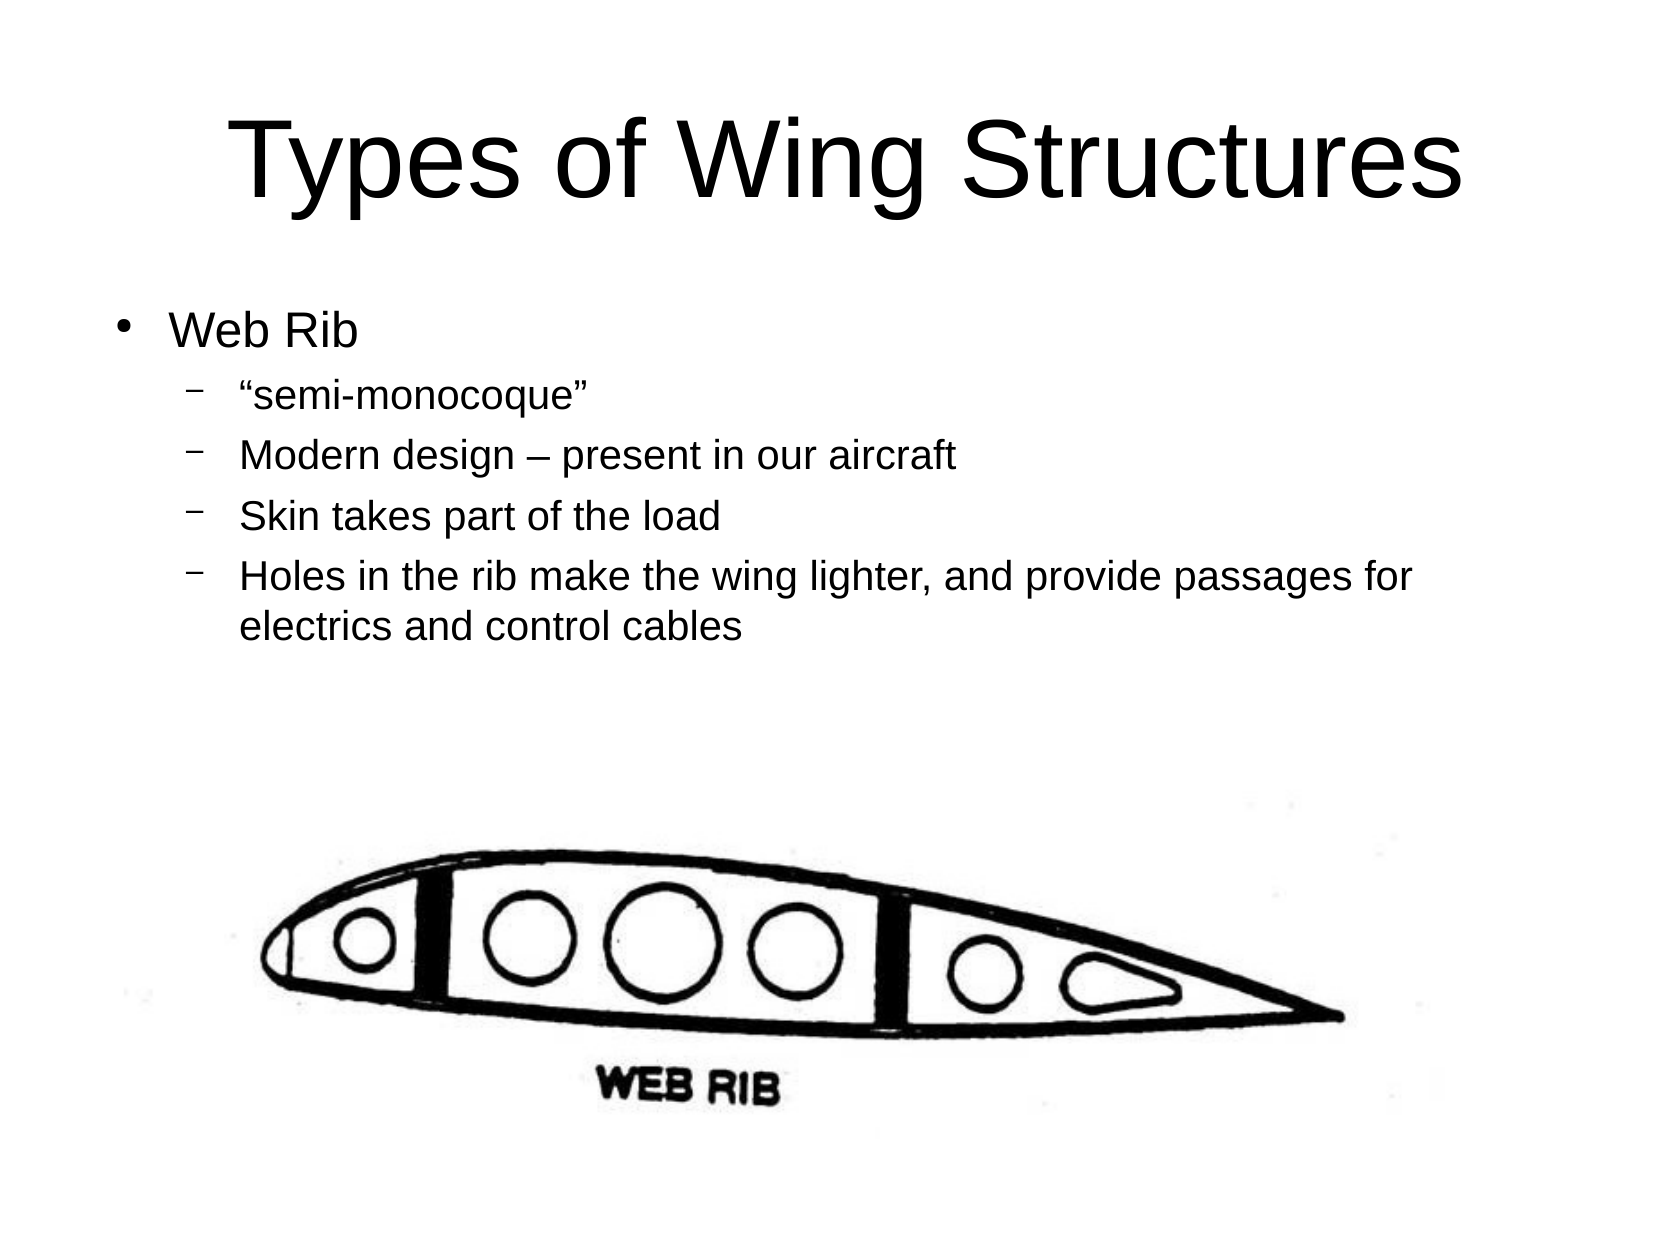

# Types of Wing Structures
Web Rib
“semi-monocoque”
Modern design – present in our aircraft
Skin takes part of the load
Holes in the rib make the wing lighter, and provide passages for electrics and control cables